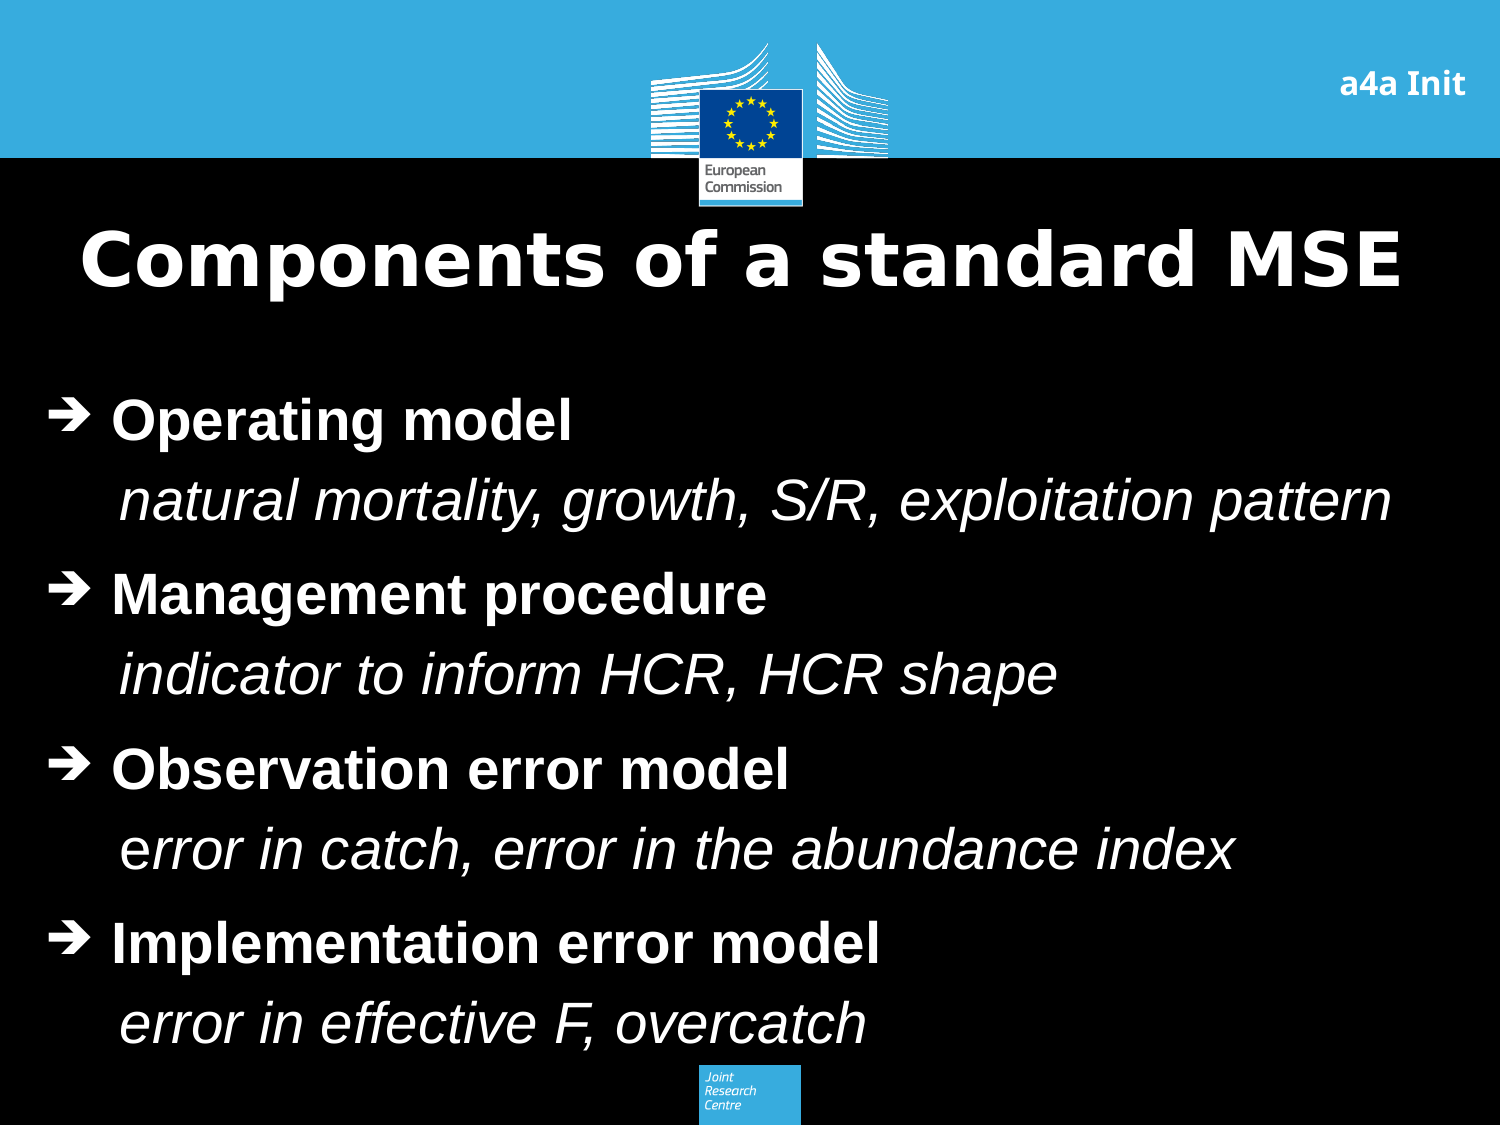

# a4a Init
Components of a standard MSE
 Operating model
	natural mortality, growth, S/R, exploitation pattern
 Management procedure
	indicator to inform HCR, HCR shape
 Observation error model
	error in catch, error in the abundance index
 Implementation error model
	error in effective F, overcatch